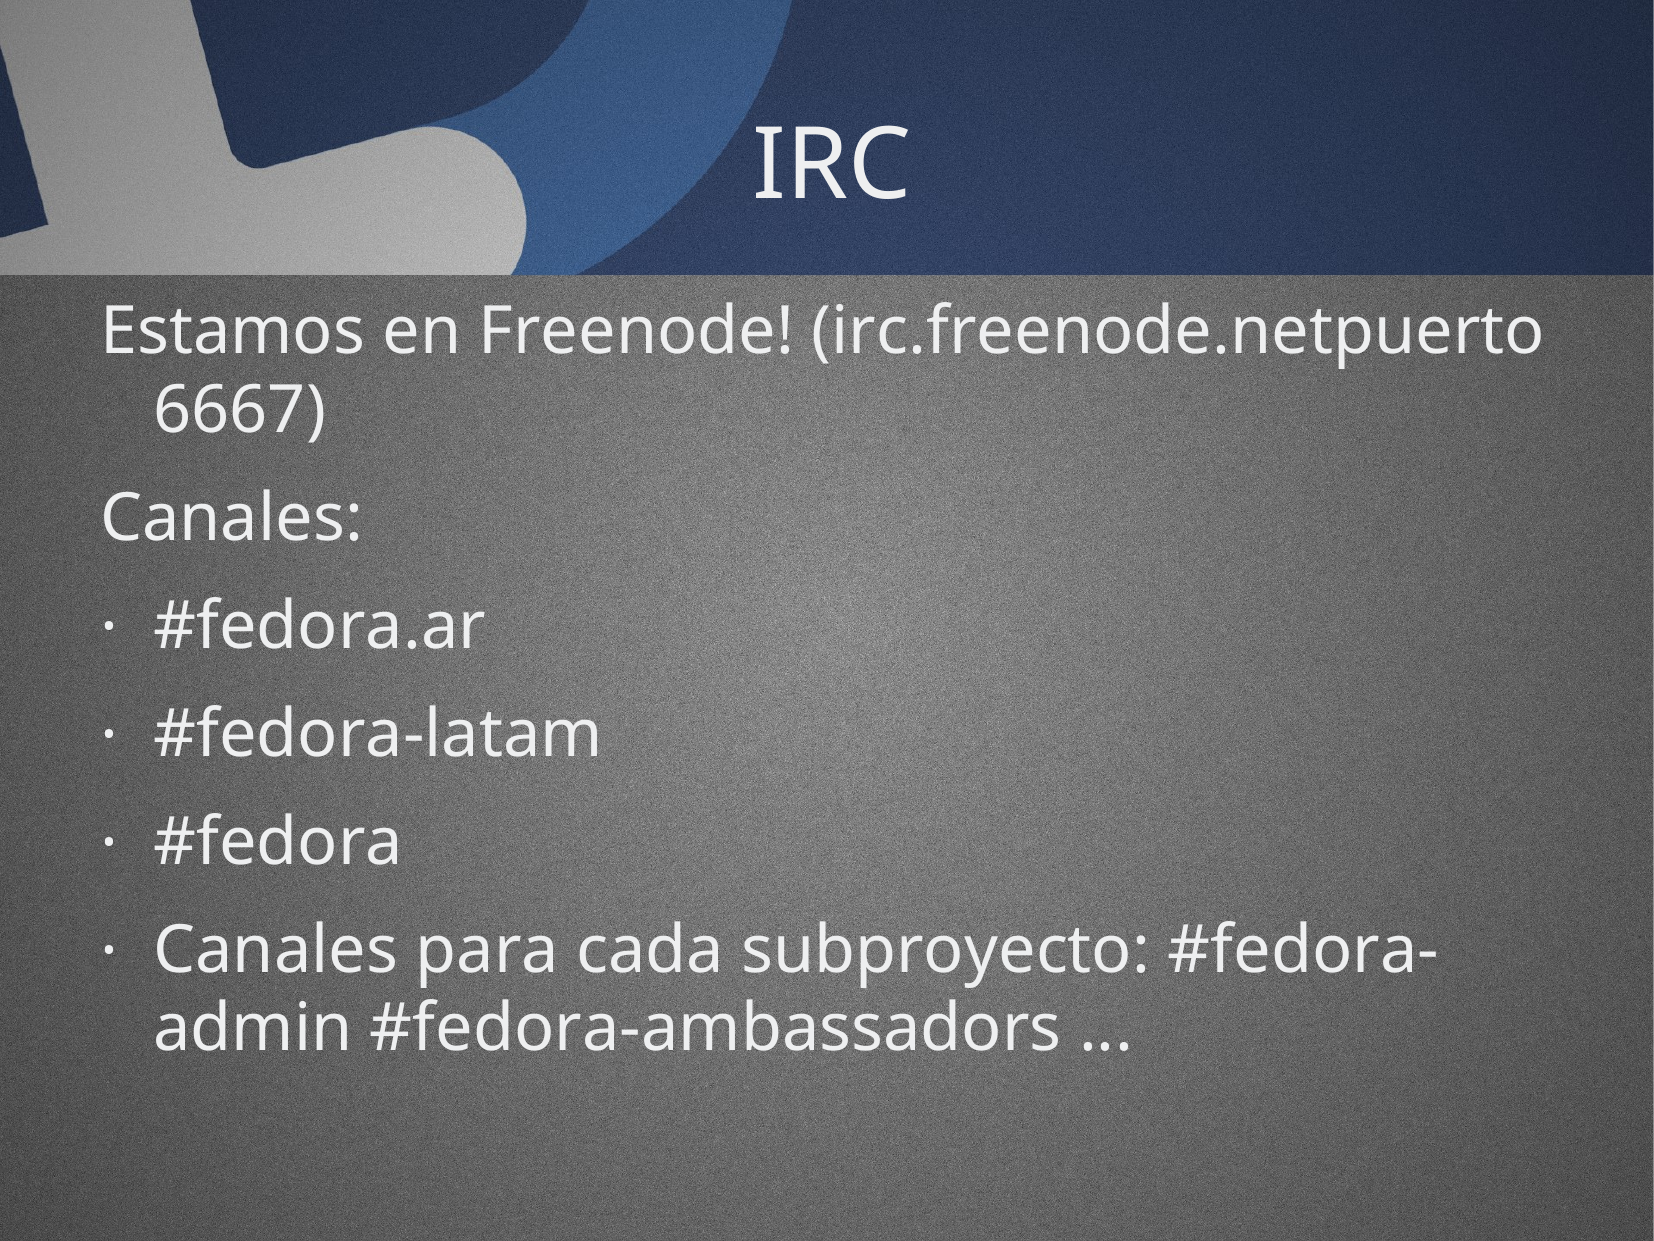

IRC
Estamos en Freenode! (irc.freenode.netpuerto 6667)
Canales:
#fedora.ar
#fedora-latam
#fedora
Canales para cada subproyecto: #fedora-admin #fedora-ambassadors ...